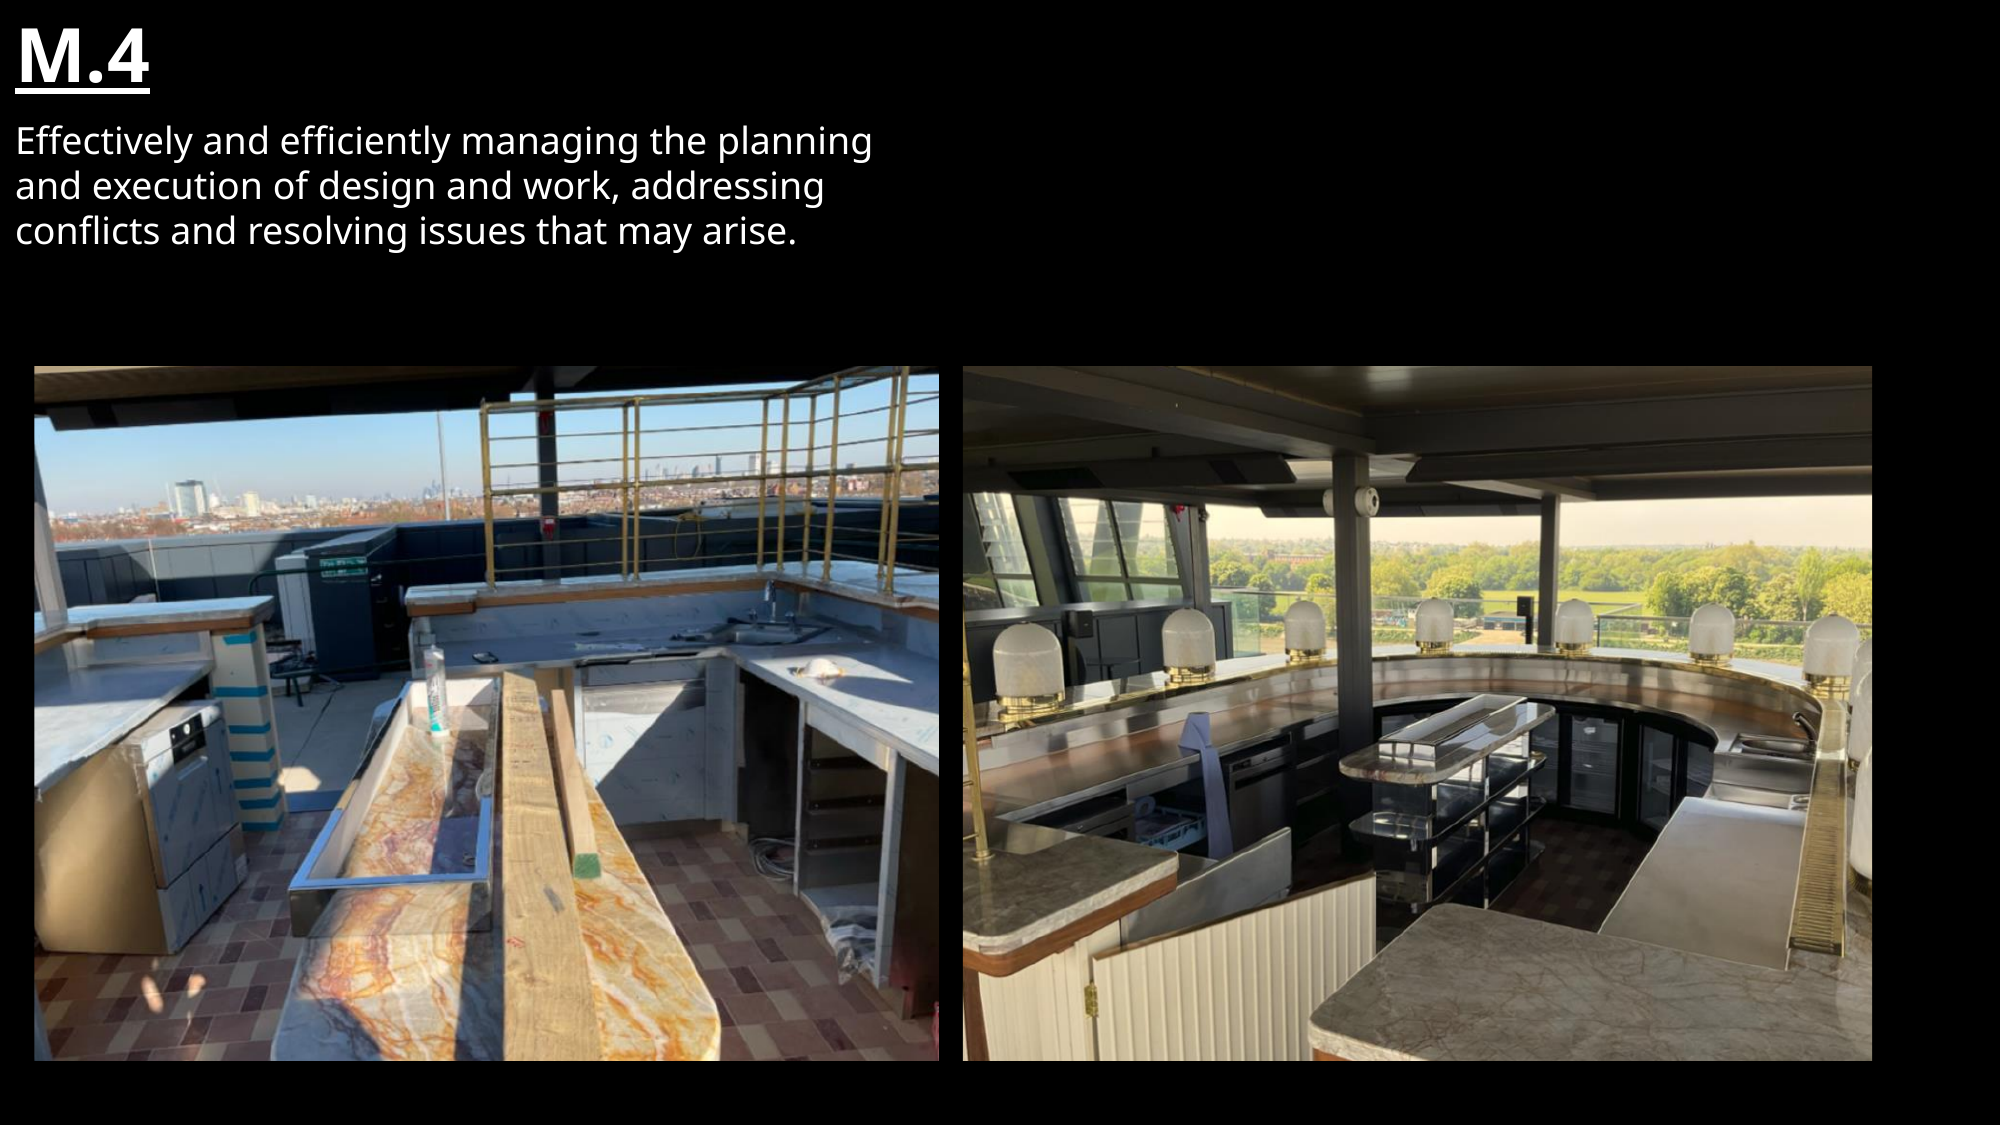

M.4
Effectively and efficiently managing the planning and execution of design and work, addressing conflicts and resolving issues that may arise.